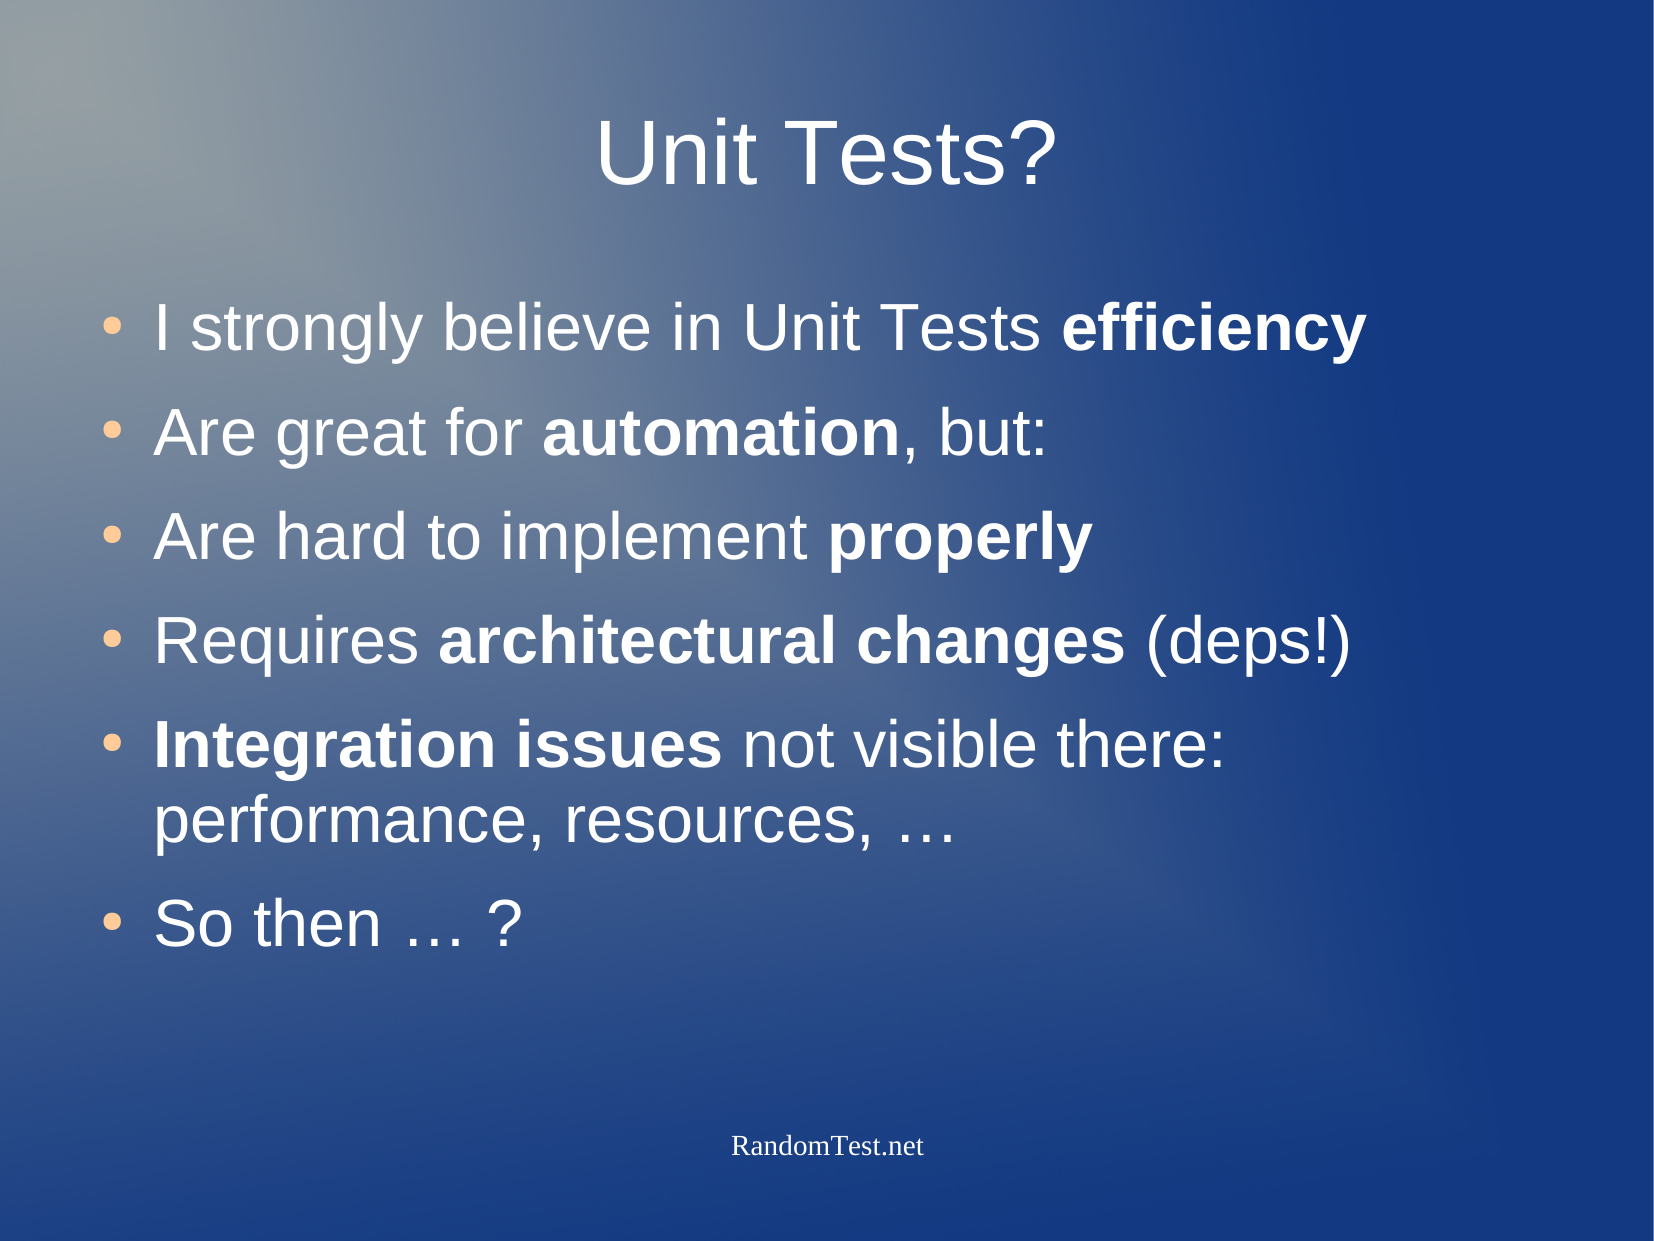

# Unit Tests?
I strongly believe in Unit Tests efficiency
Are great for automation, but:
Are hard to implement properly
Requires architectural changes (deps!)
Integration issues not visible there: performance, resources, …
So then … ?
RandomTest.net